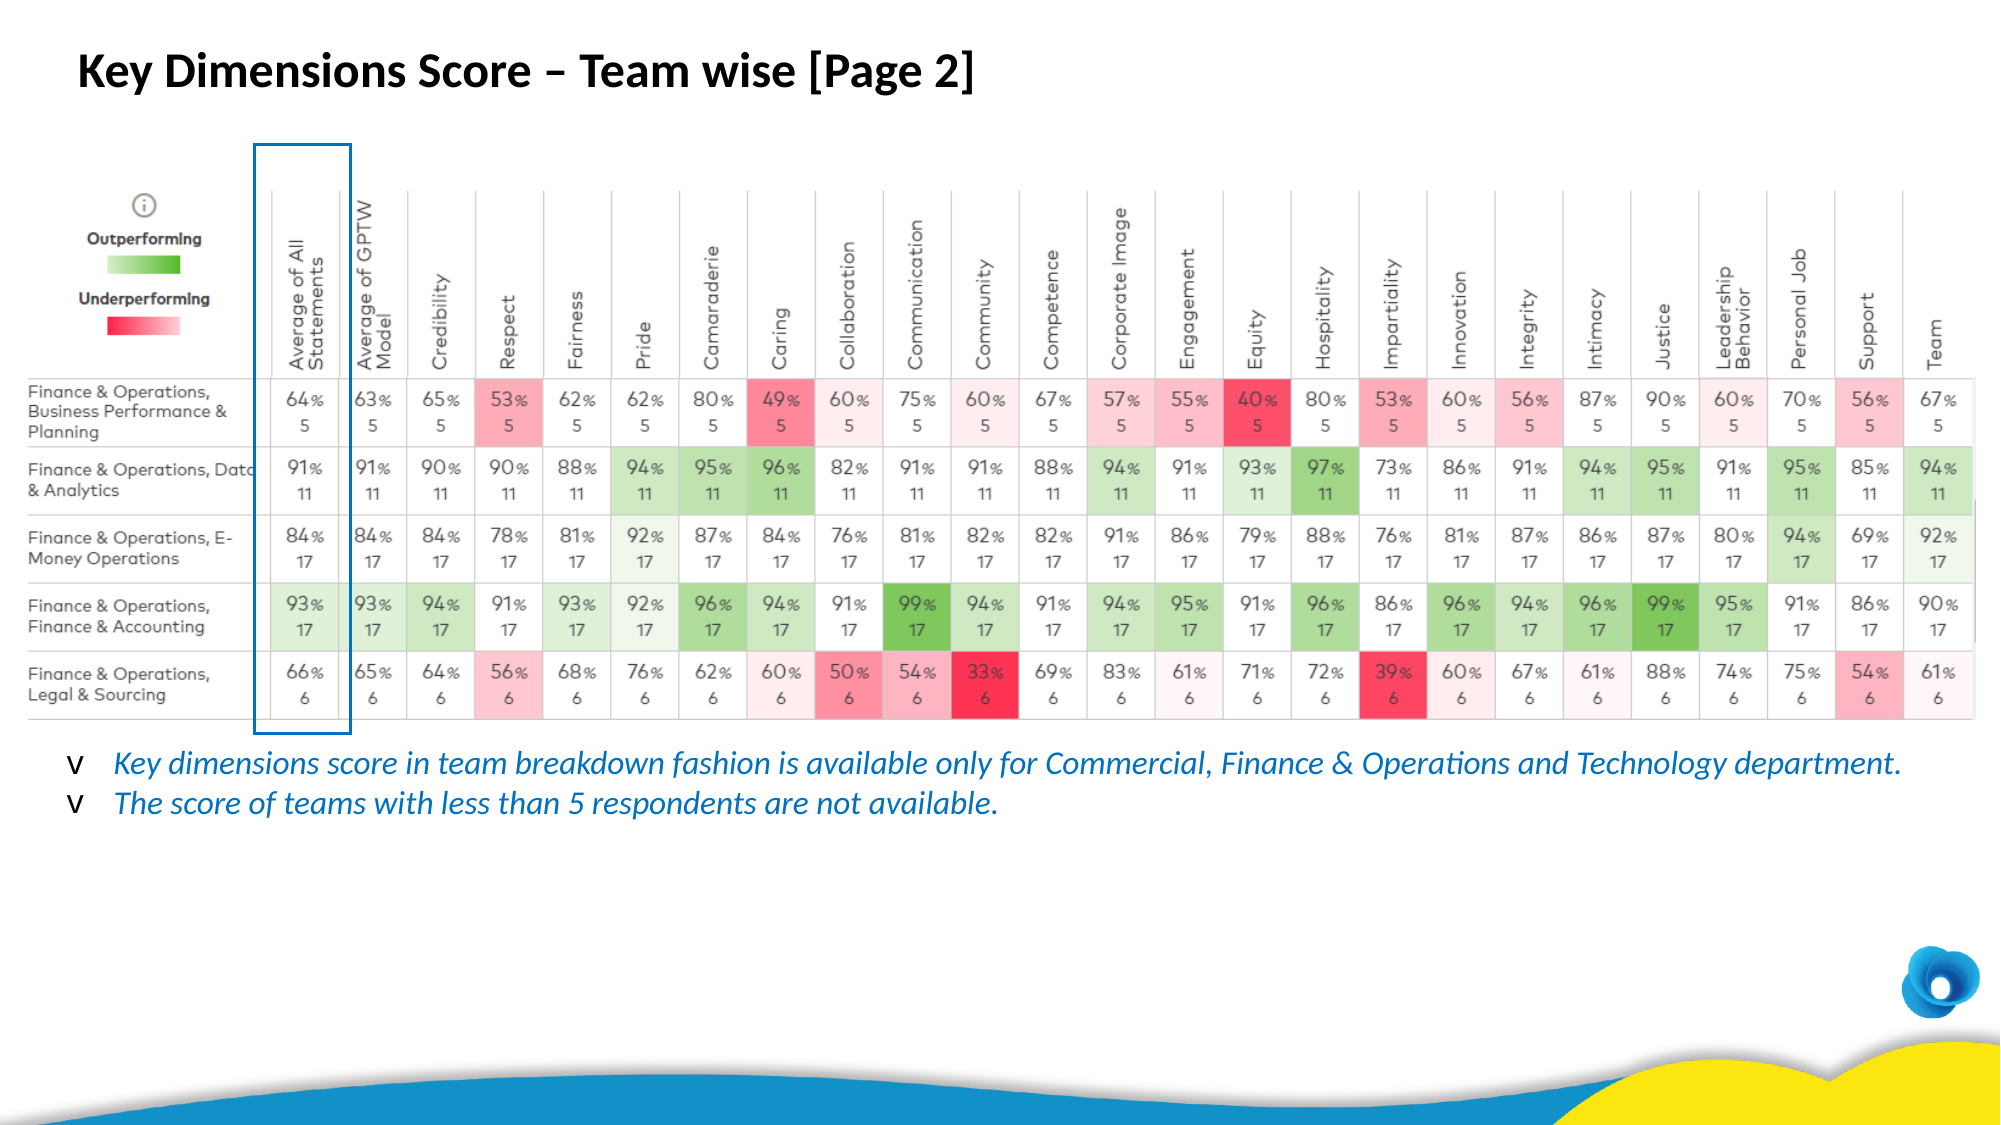

Key Dimensions Score – Team wise [Page 2]
Key dimensions score in team breakdown fashion is available only for Commercial, Finance & Operations and Technology department.
The score of teams with less than 5 respondents are not available.